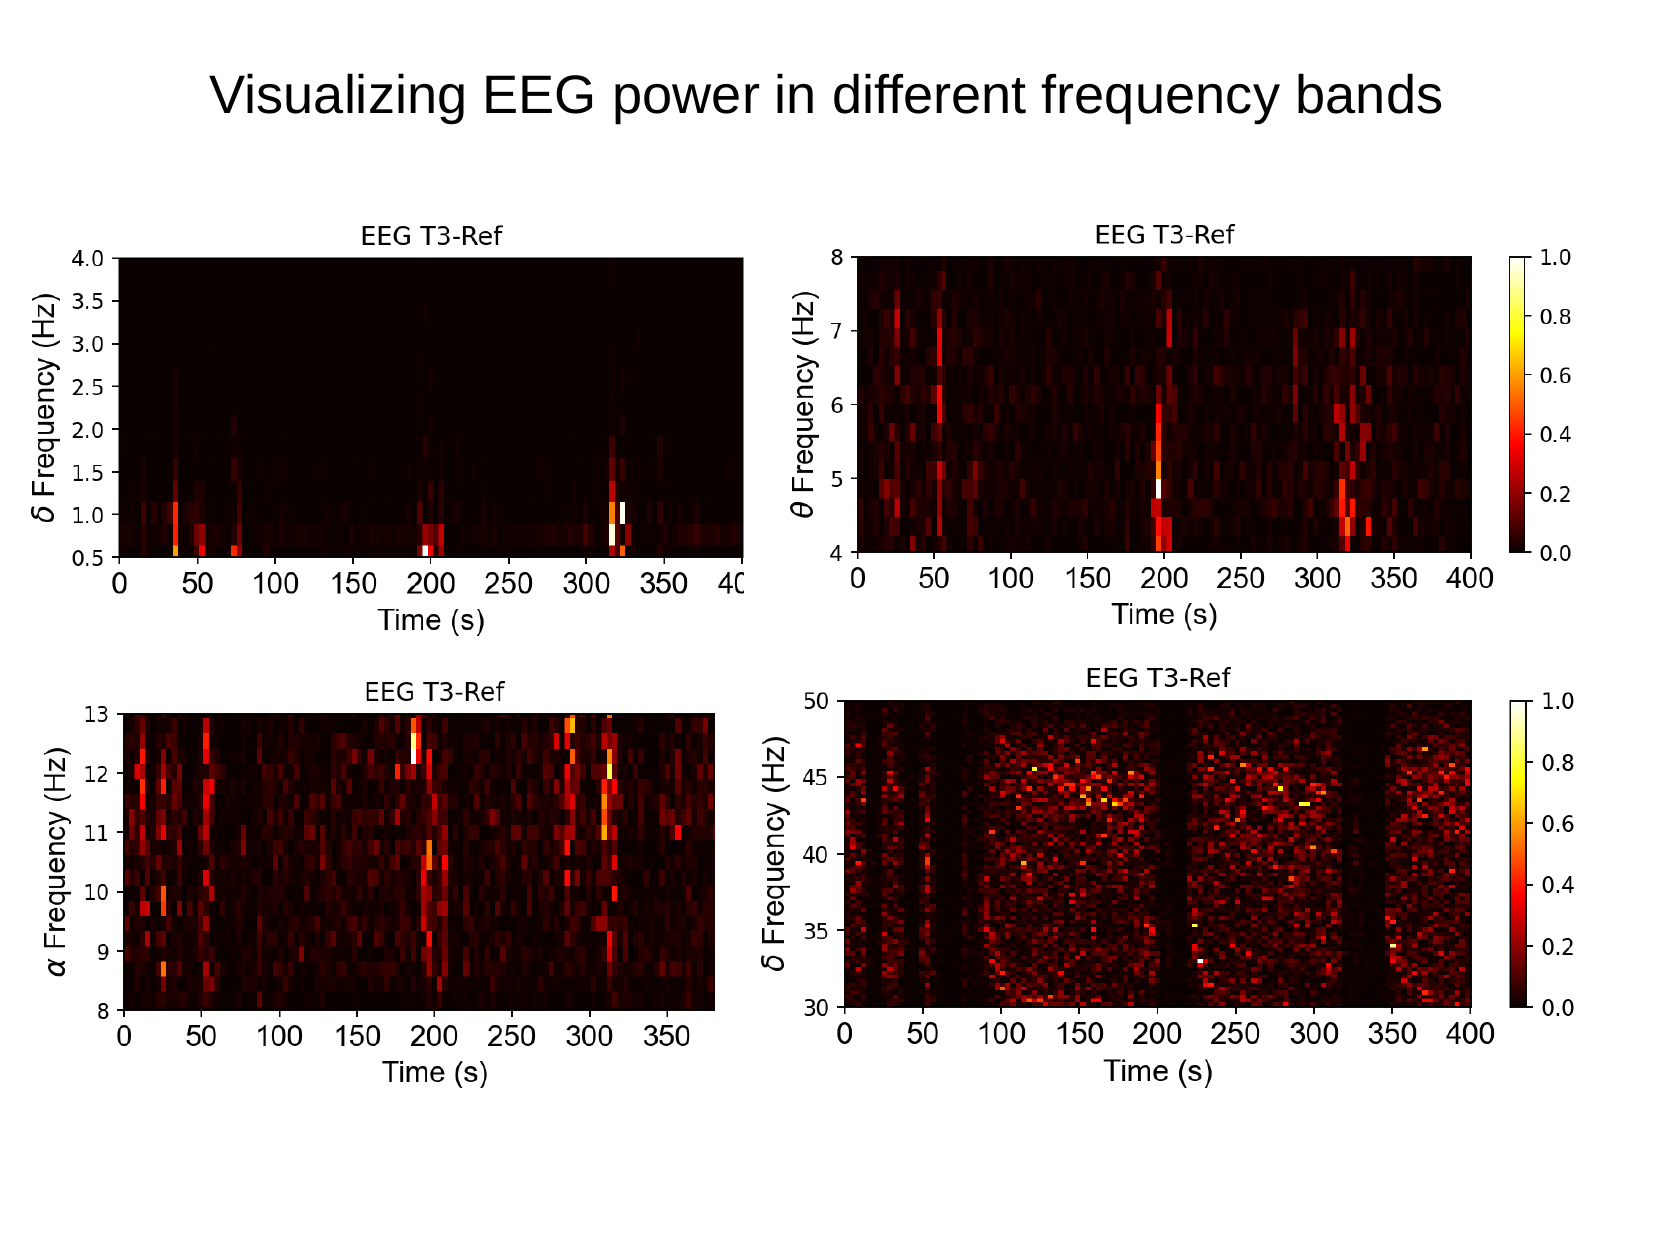

Visualizing EEG power in different frequency bands